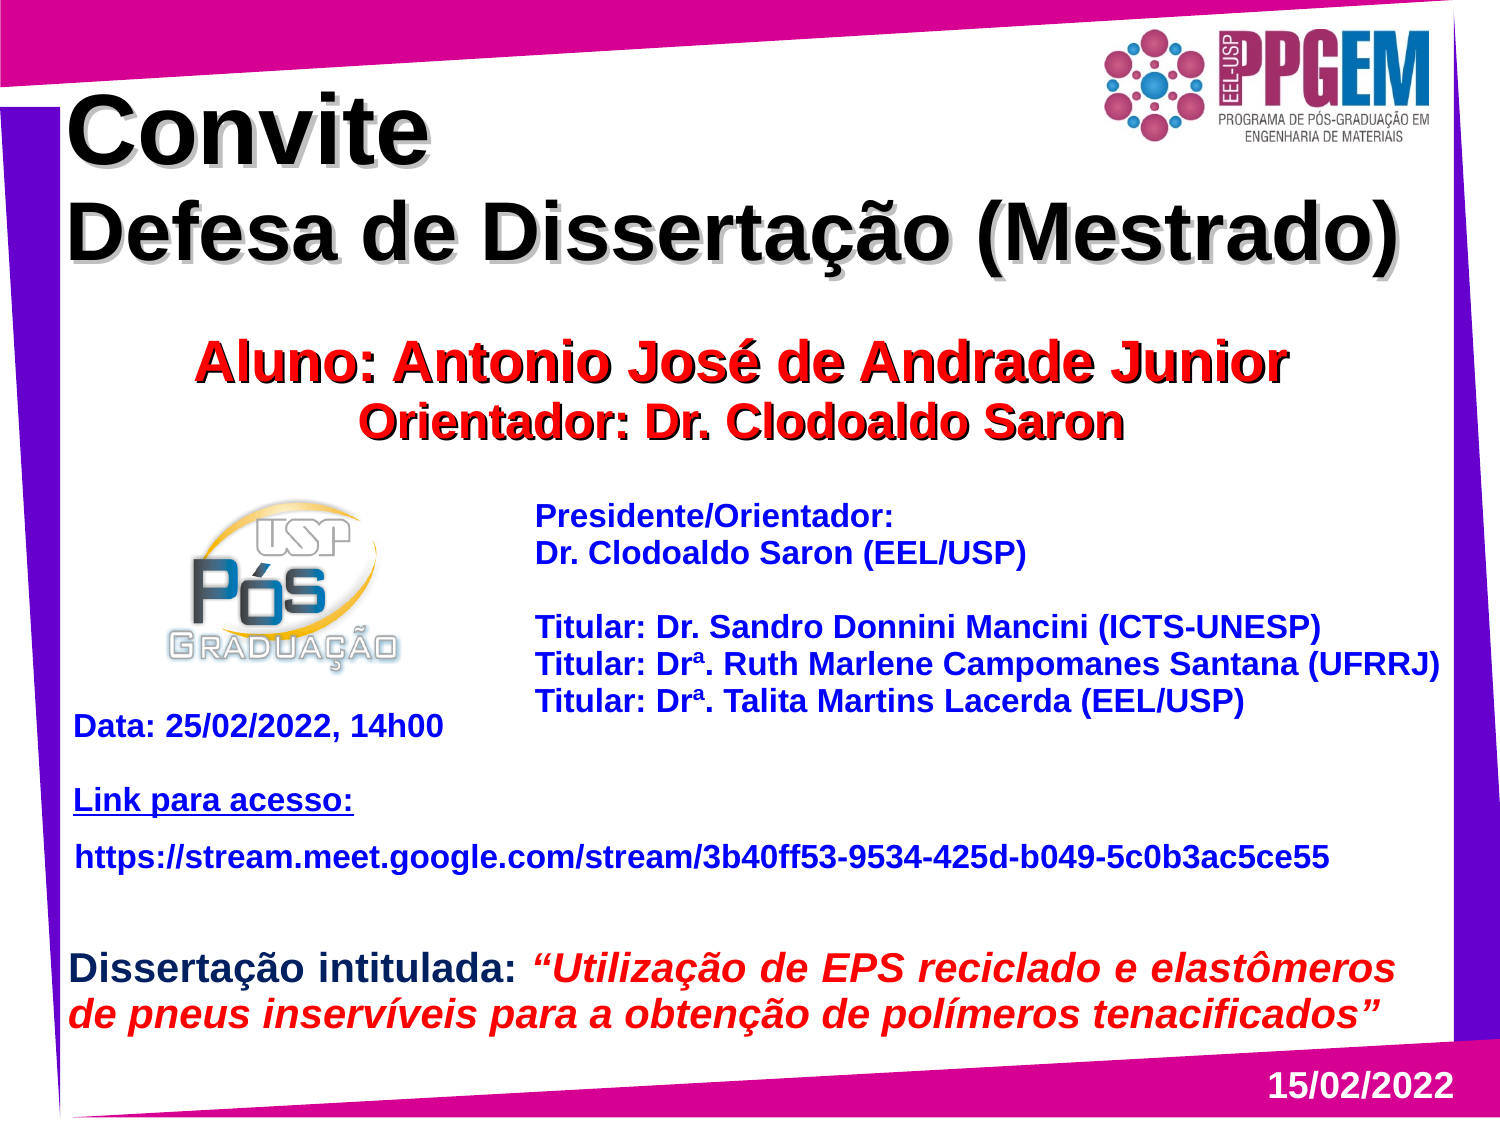

Convite
Defesa de Dissertação (Mestrado)
Aluno: Antonio José de Andrade Junior
Orientador: Dr. Clodoaldo Saron
Presidente/Orientador:
Dr. Clodoaldo Saron (EEL/USP)
Titular: Dr. Sandro Donnini Mancini (ICTS-UNESP)
Titular: Drª. Ruth Marlene Campomanes Santana (UFRRJ)
Titular: Drª. Talita Martins Lacerda (EEL/USP)
Data: 25/02/2022, 14h00
Link para acesso:
https://stream.meet.google.com/stream/3b40ff53-9534-425d-b049-5c0b3ac5ce55
Dissertação intitulada: “Utilização de EPS reciclado e elastômeros de pneus inservíveis para a obtenção de polímeros tenacificados”
15/02/2022